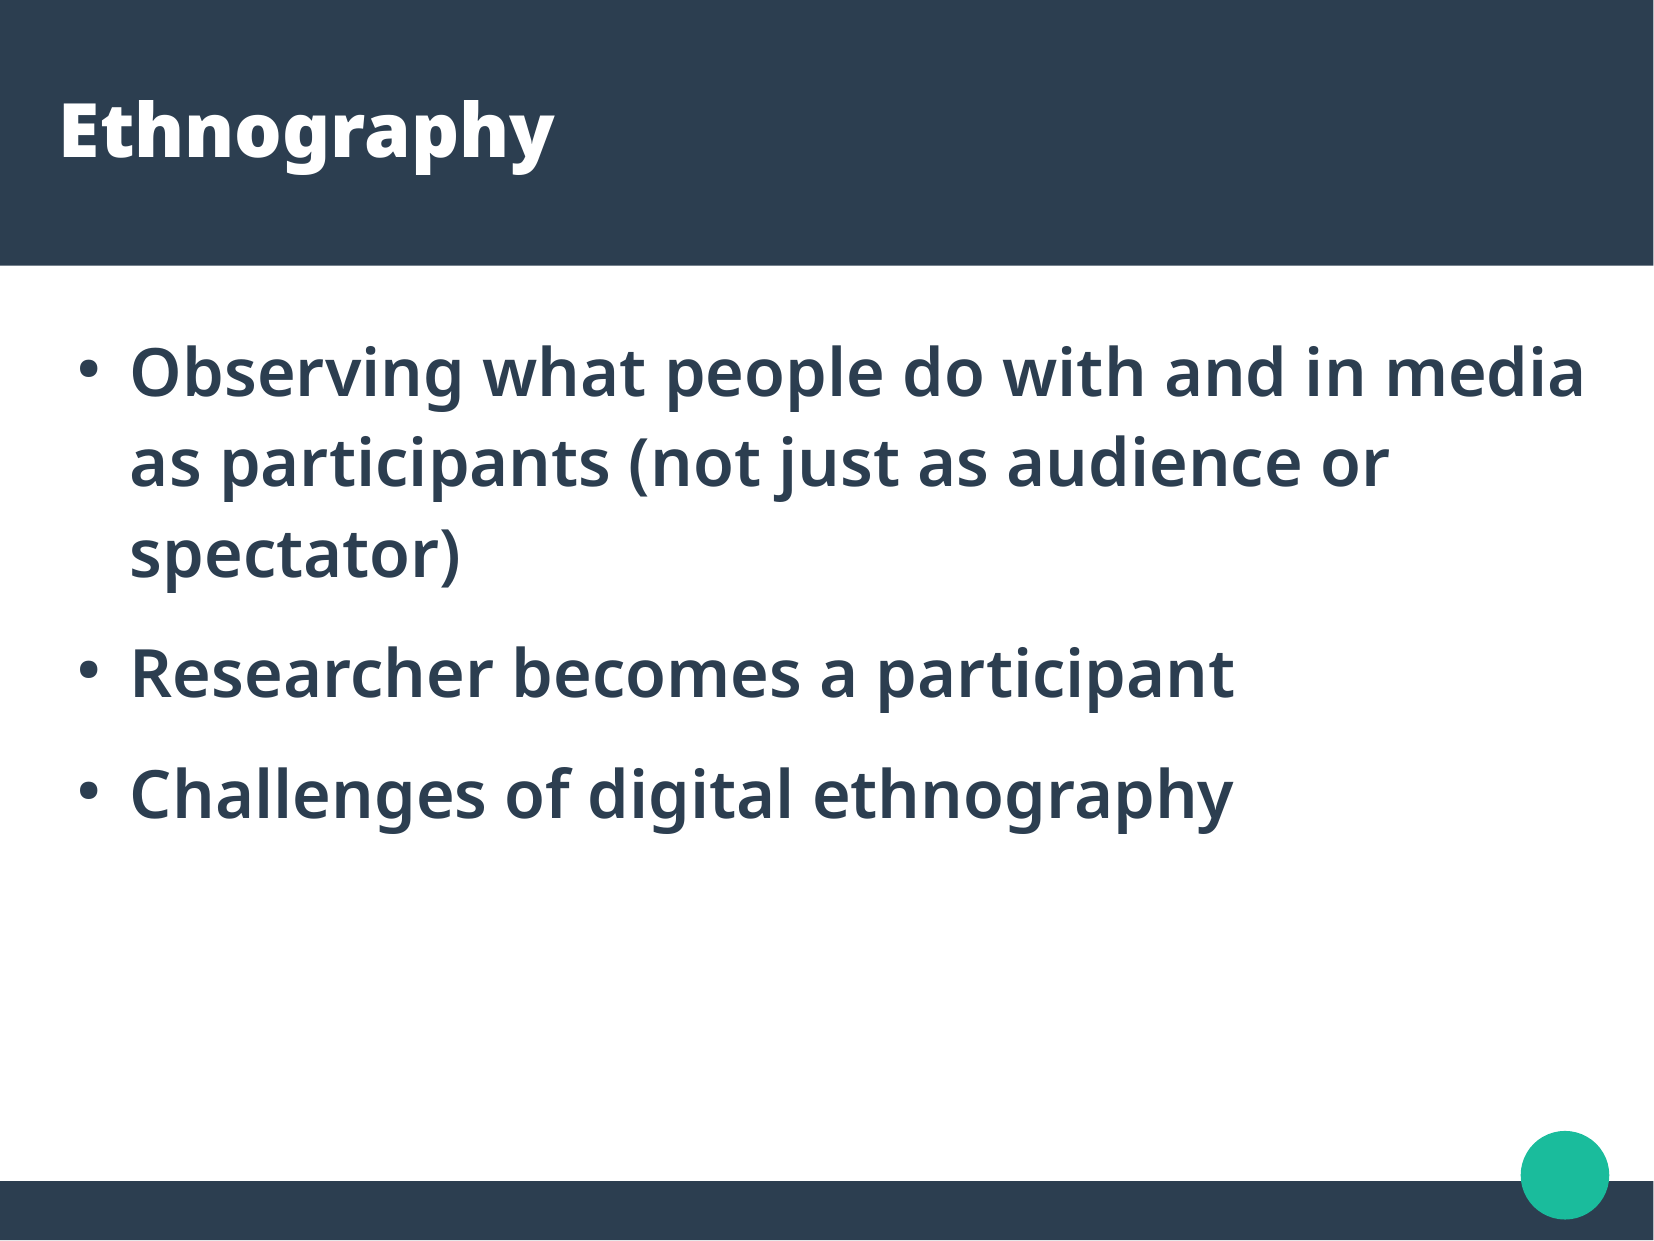

# Ethnography
Observing what people do with and in media as participants (not just as audience or spectator)
Researcher becomes a participant
Challenges of digital ethnography